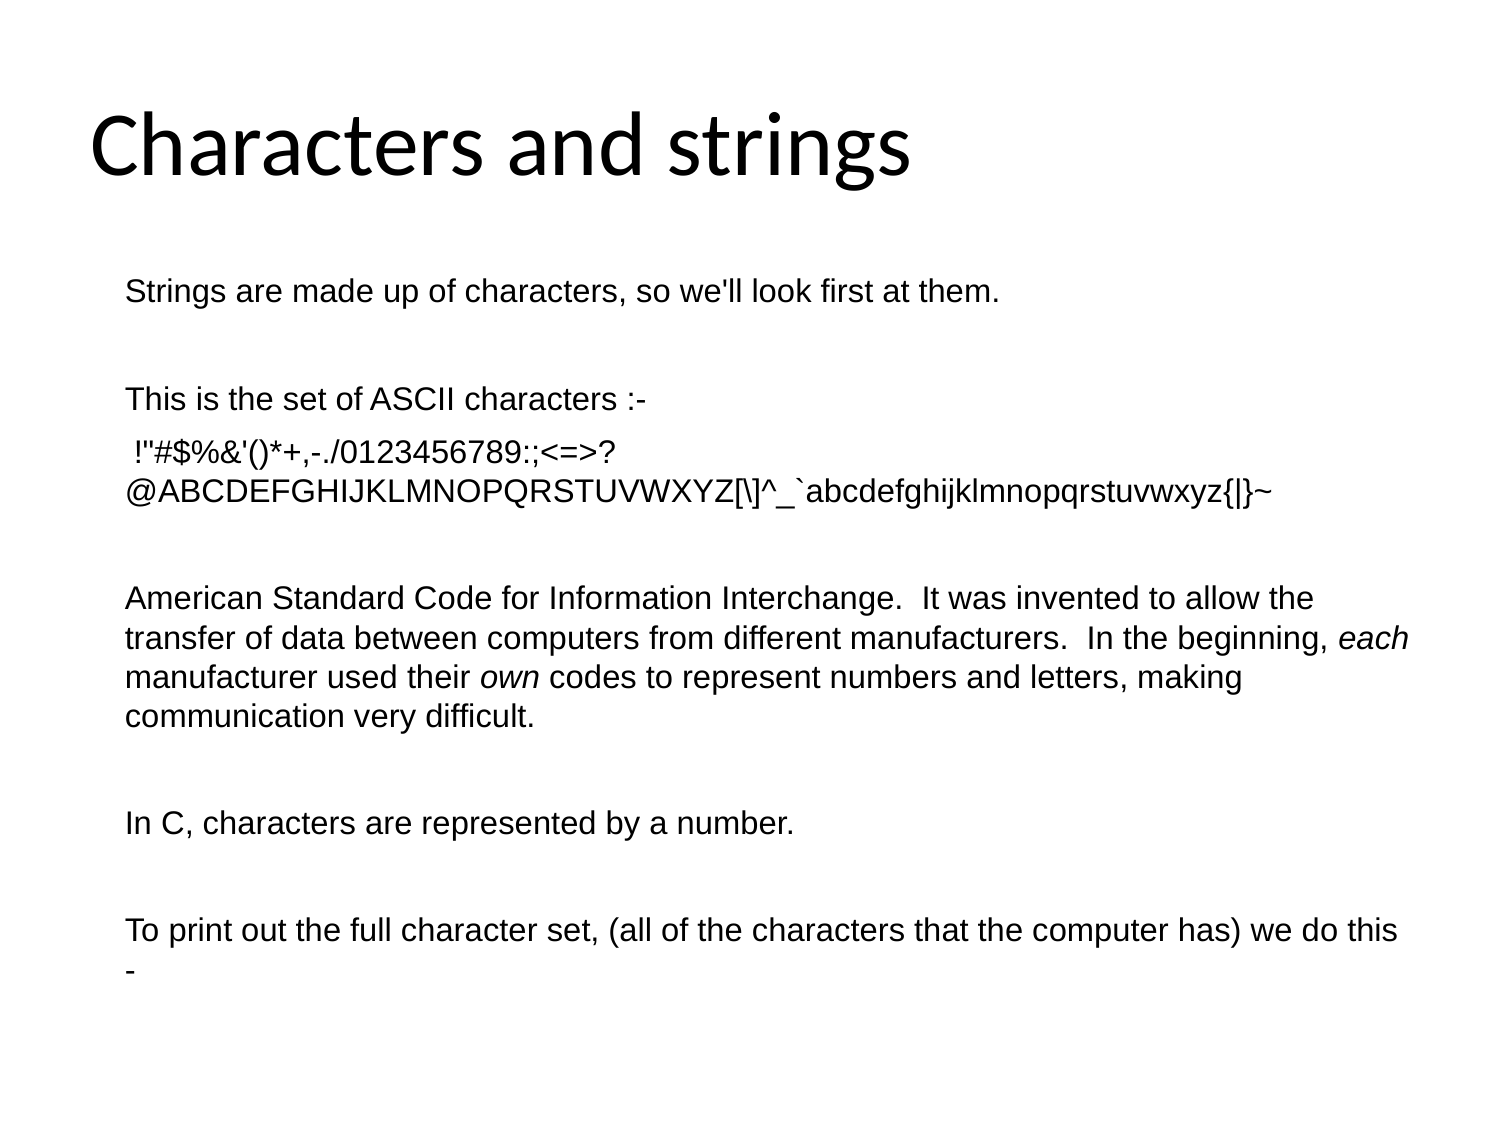

# Characters and strings
Strings are made up of characters, so we'll look first at them.
This is the set of ASCII characters :-
 !"#$%&'()*+,-./0123456789:;<=>?@ABCDEFGHIJKLMNOPQRSTUVWXYZ[\]^_`abcdefghijklmnopqrstuvwxyz{|}~
American Standard Code for Information Interchange. It was invented to allow the transfer of data between computers from different manufacturers. In the beginning, each manufacturer used their own codes to represent numbers and letters, making communication very difficult.
In C, characters are represented by a number.
To print out the full character set, (all of the characters that the computer has) we do this -